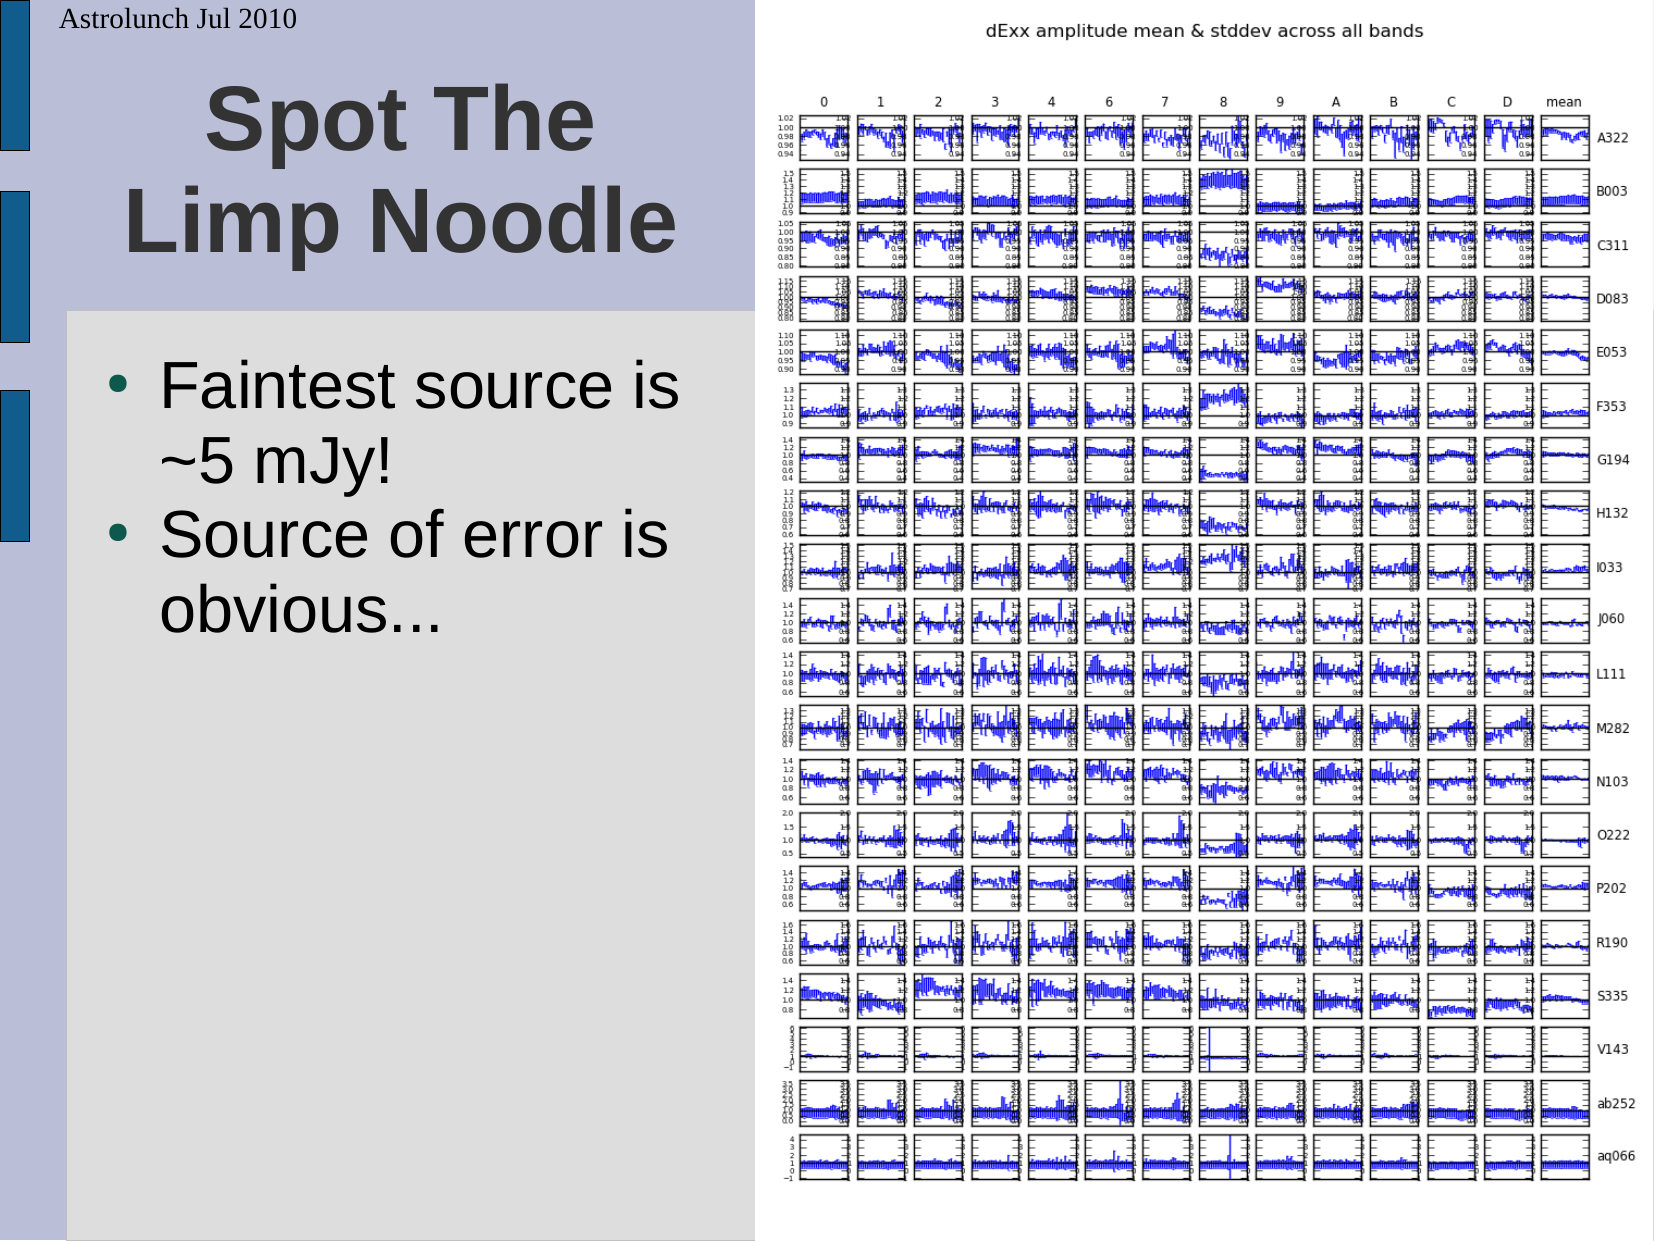

Astrolunch Jul 2010
# Spot The Limp Noodle
Faintest source is
~5 mJy!
Source of error is obvious...